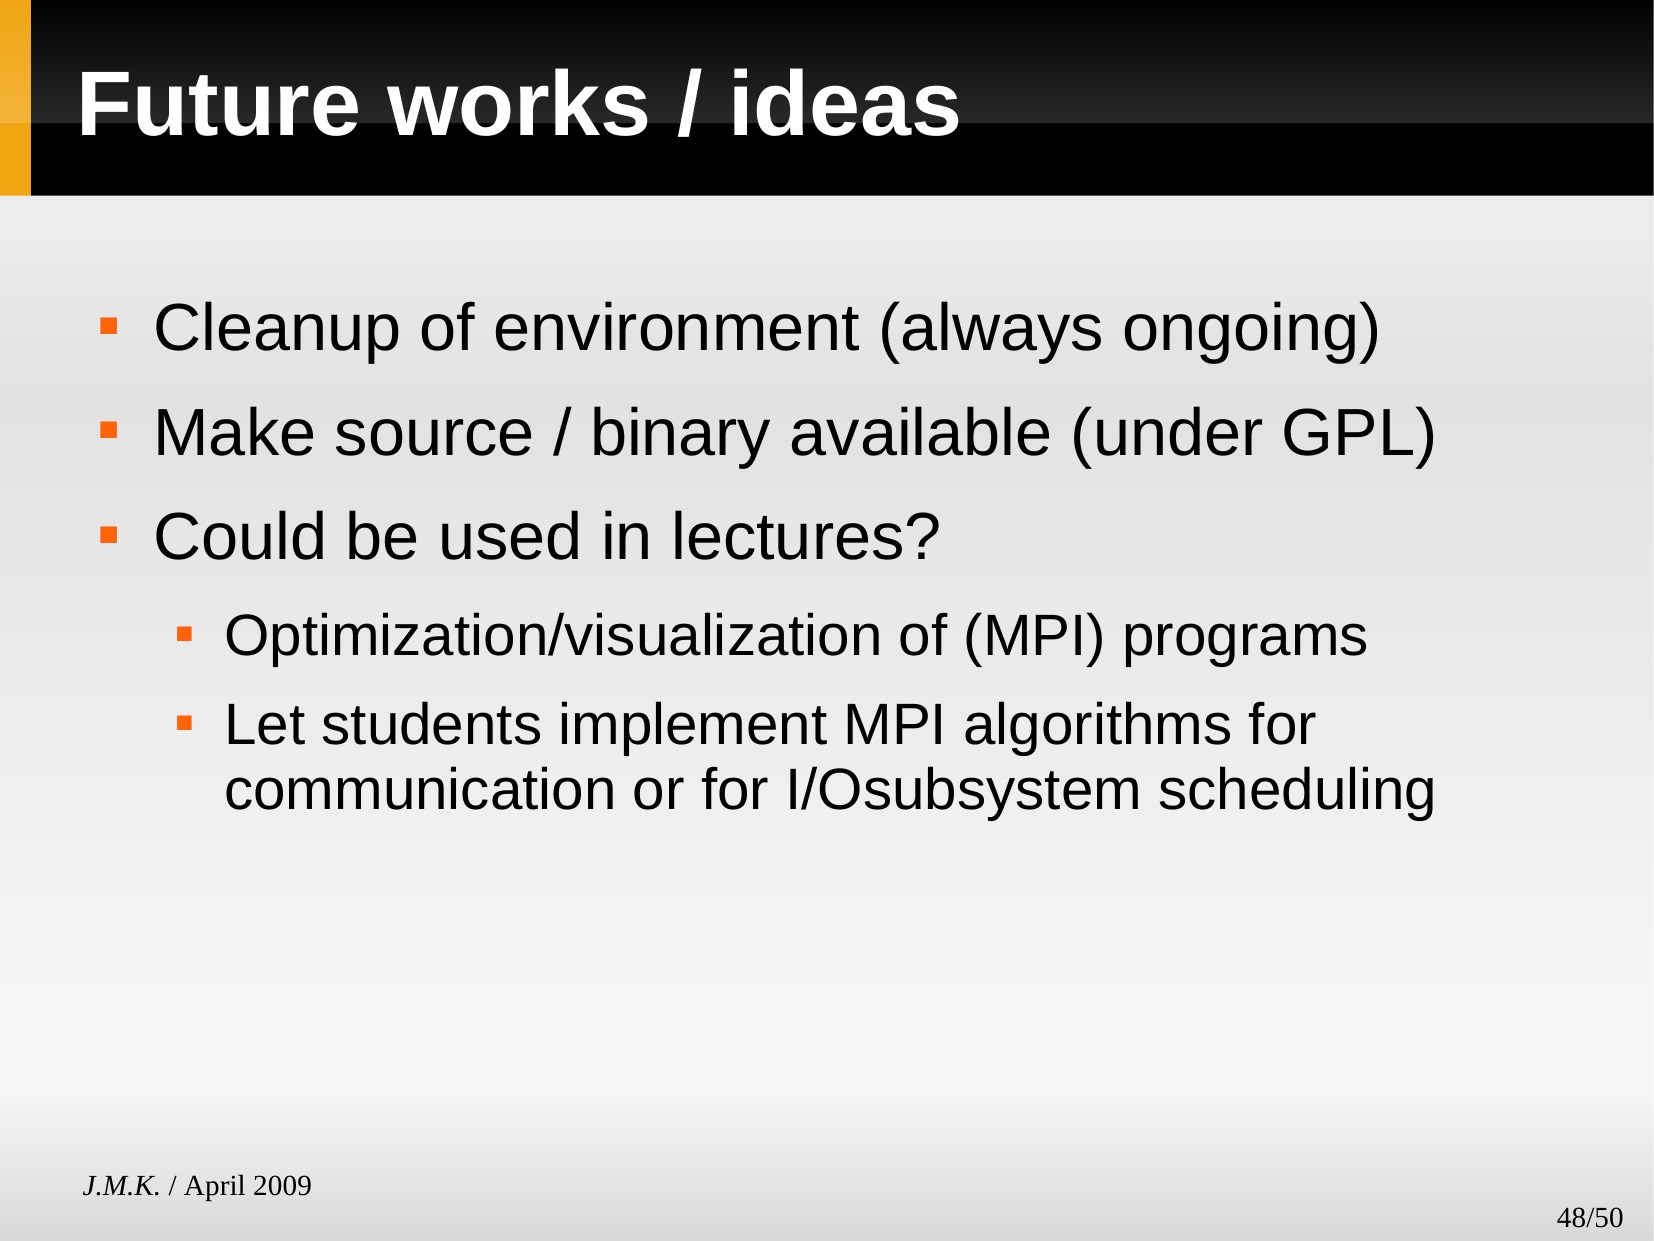

# Future works / ideas
Cleanup of environment (always ongoing)
Make source / binary available (under GPL)
Could be used in lectures?
Optimization/visualization of (MPI) programs
Let students implement MPI algorithms for communication or for I/Osubsystem scheduling